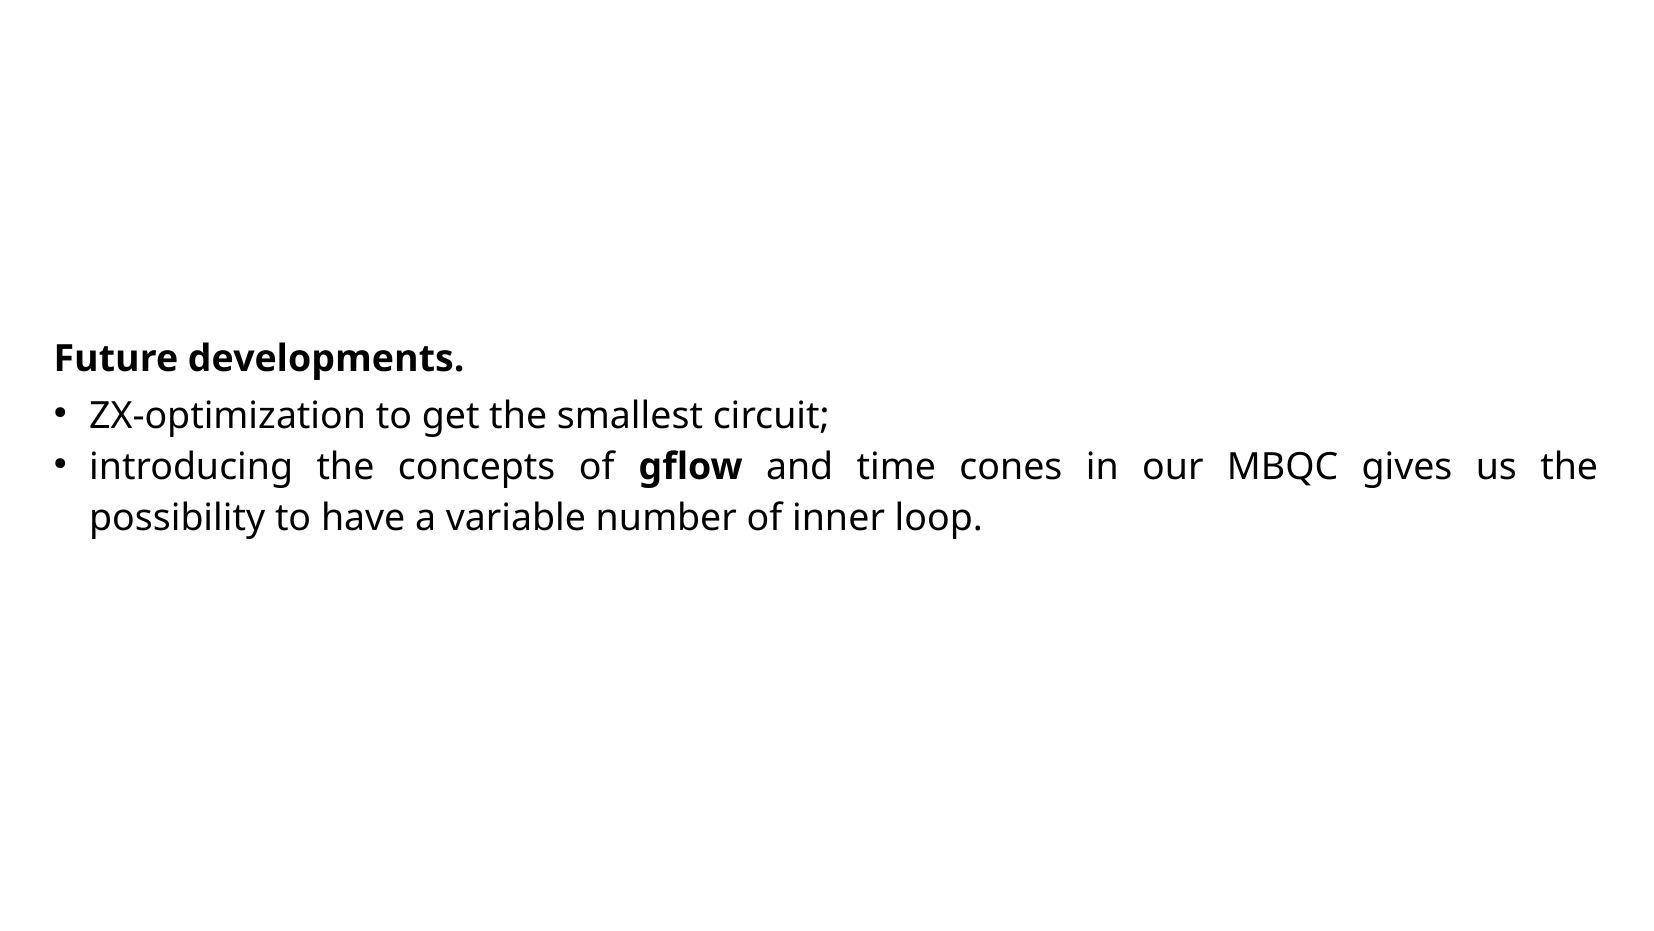

Future developments.
ZX-optimization to get the smallest circuit;
introducing the concepts of gflow and time cones in our MBQC gives us the possibility to have a variable number of inner loop.